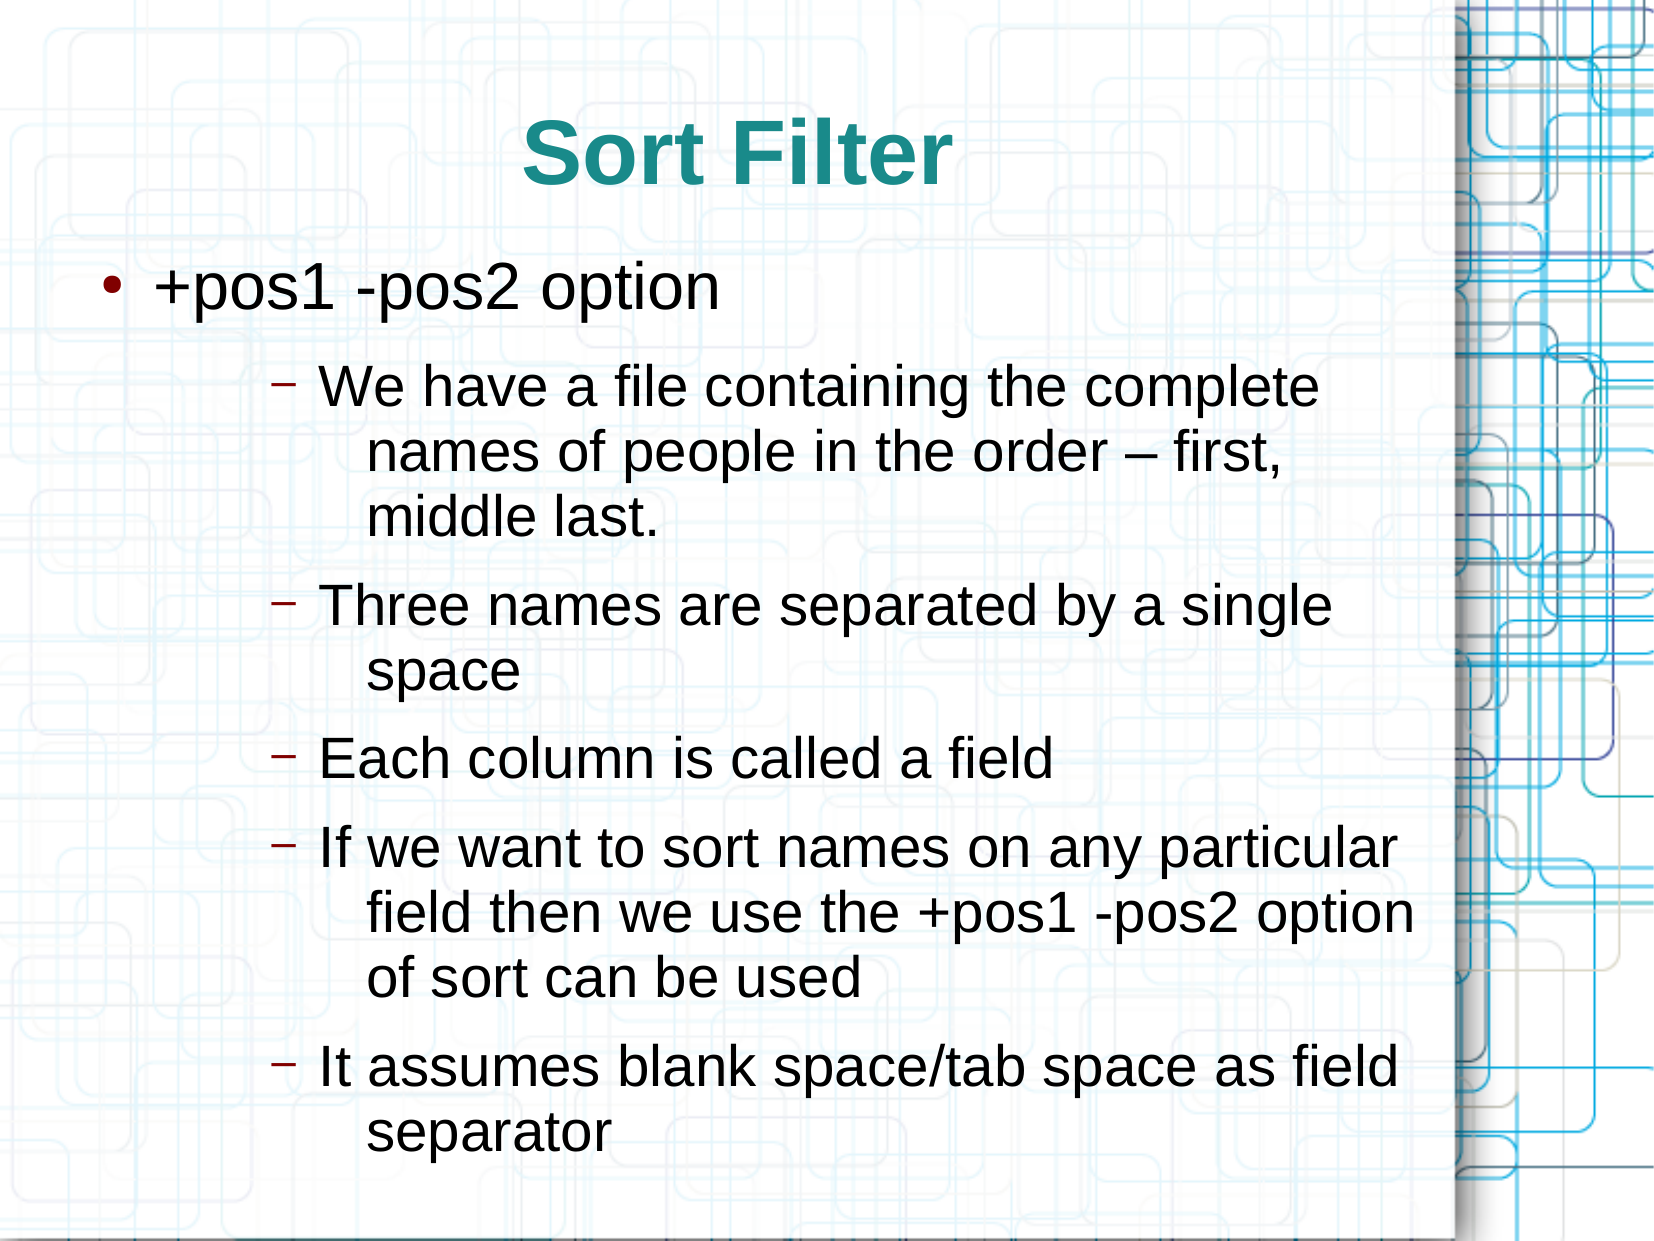

# Sort Filter
+pos1 -pos2 option
We have a file containing the complete names of people in the order – first, middle last.
Three names are separated by a single space
Each column is called a field
If we want to sort names on any particular field then we use the +pos1 -pos2 option of sort can be used
It assumes blank space/tab space as field separator